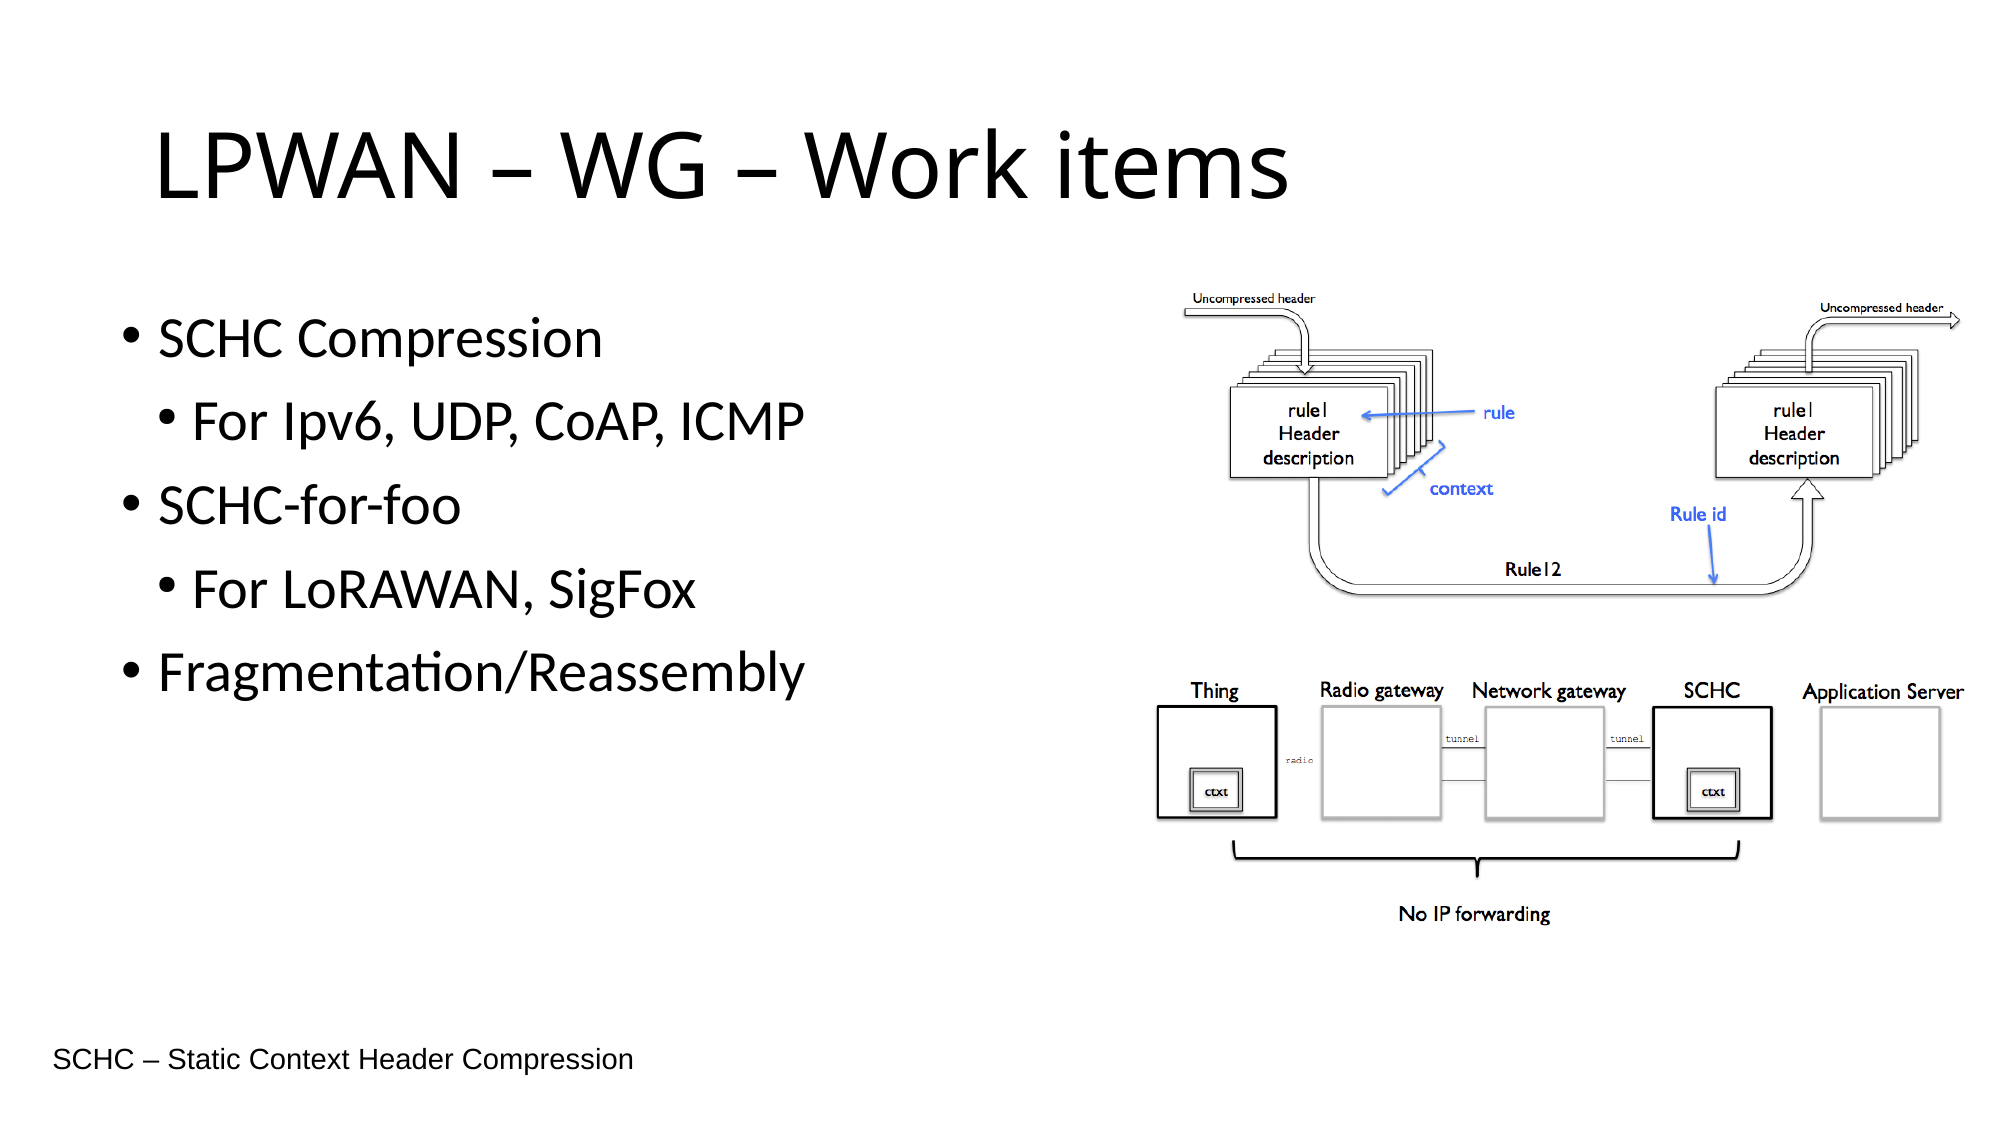

# LPWAN – WG – Work items
SCHC Compression
For Ipv6, UDP, CoAP, ICMP
SCHC-for-foo
For LoRAWAN, SigFox
Fragmentation/Reassembly
SCHC – Static Context Header Compression